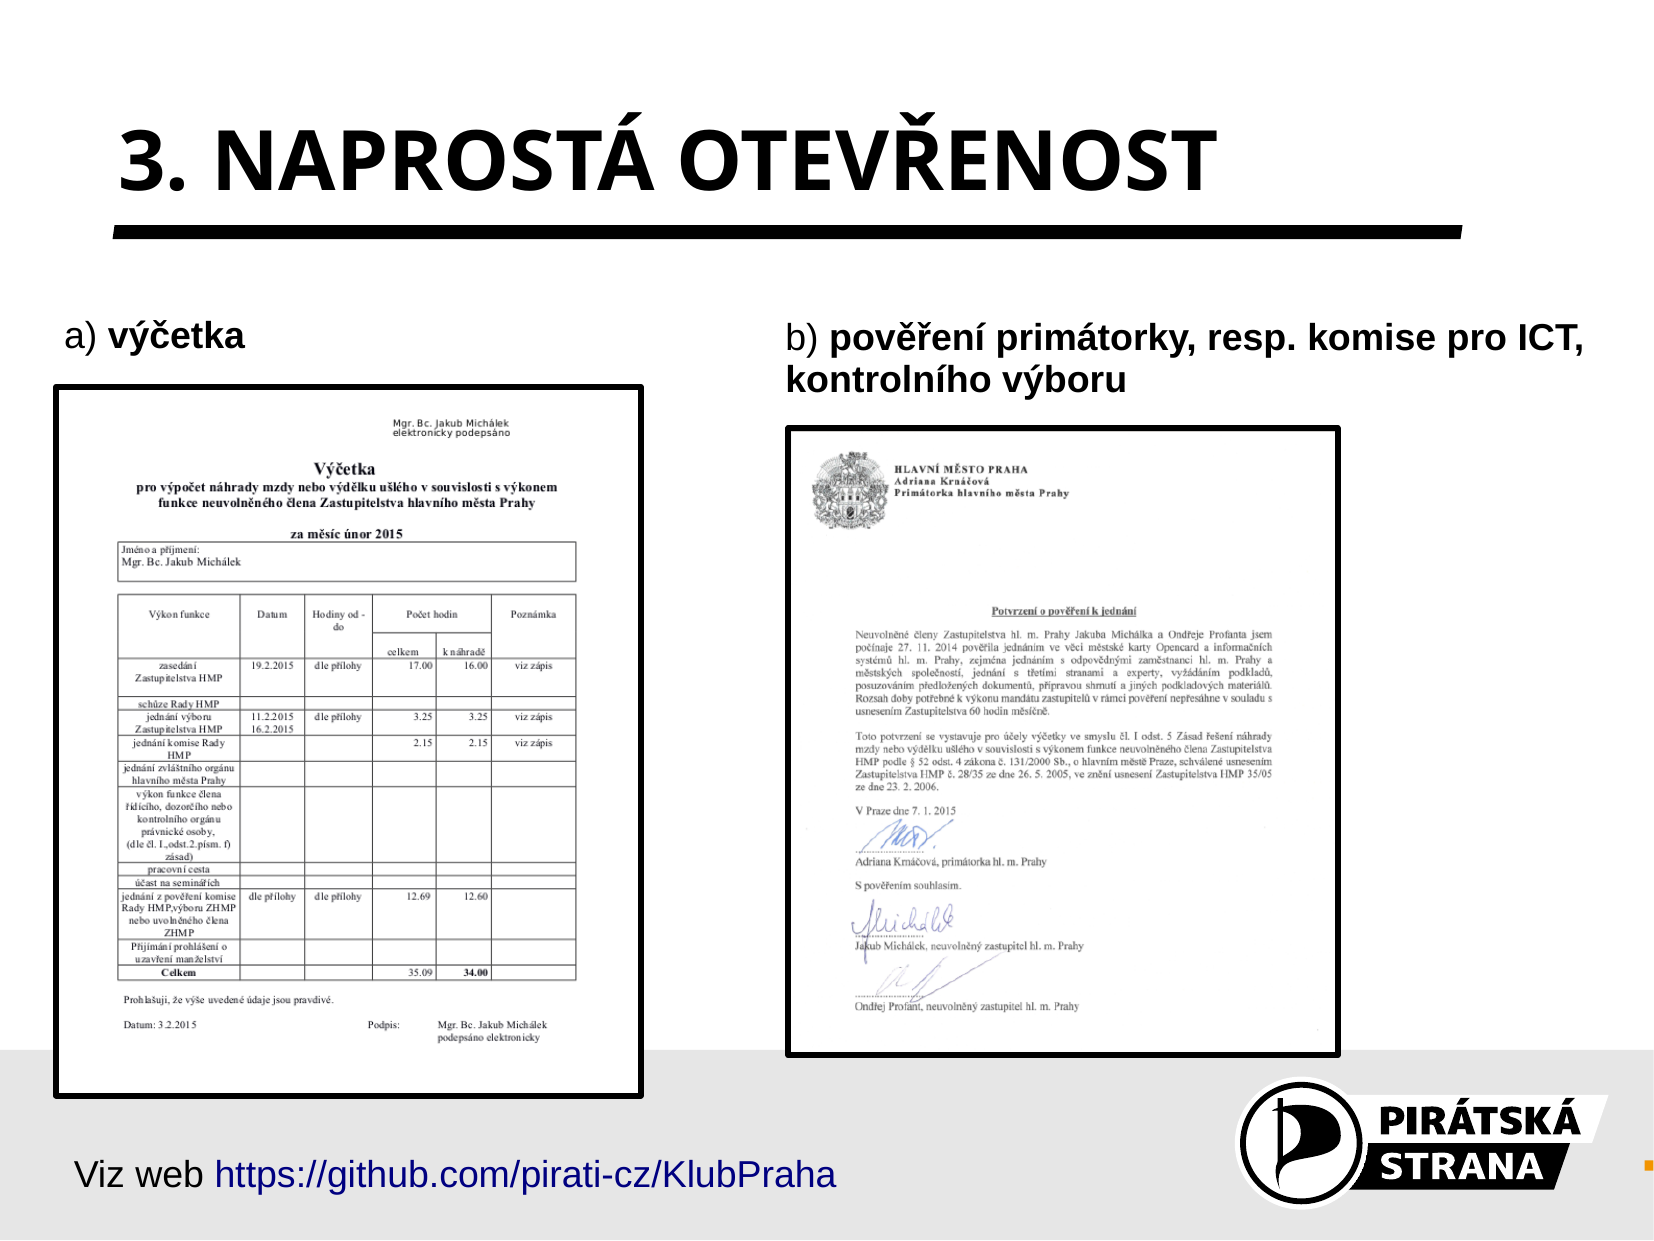

# 3. NAPROSTÁ OTEVŘENOST
a) výčetka
b) pověření primátorky, resp. komise pro ICT,
kontrolního výboru
Viz web https://github.com/pirati-cz/KlubPraha